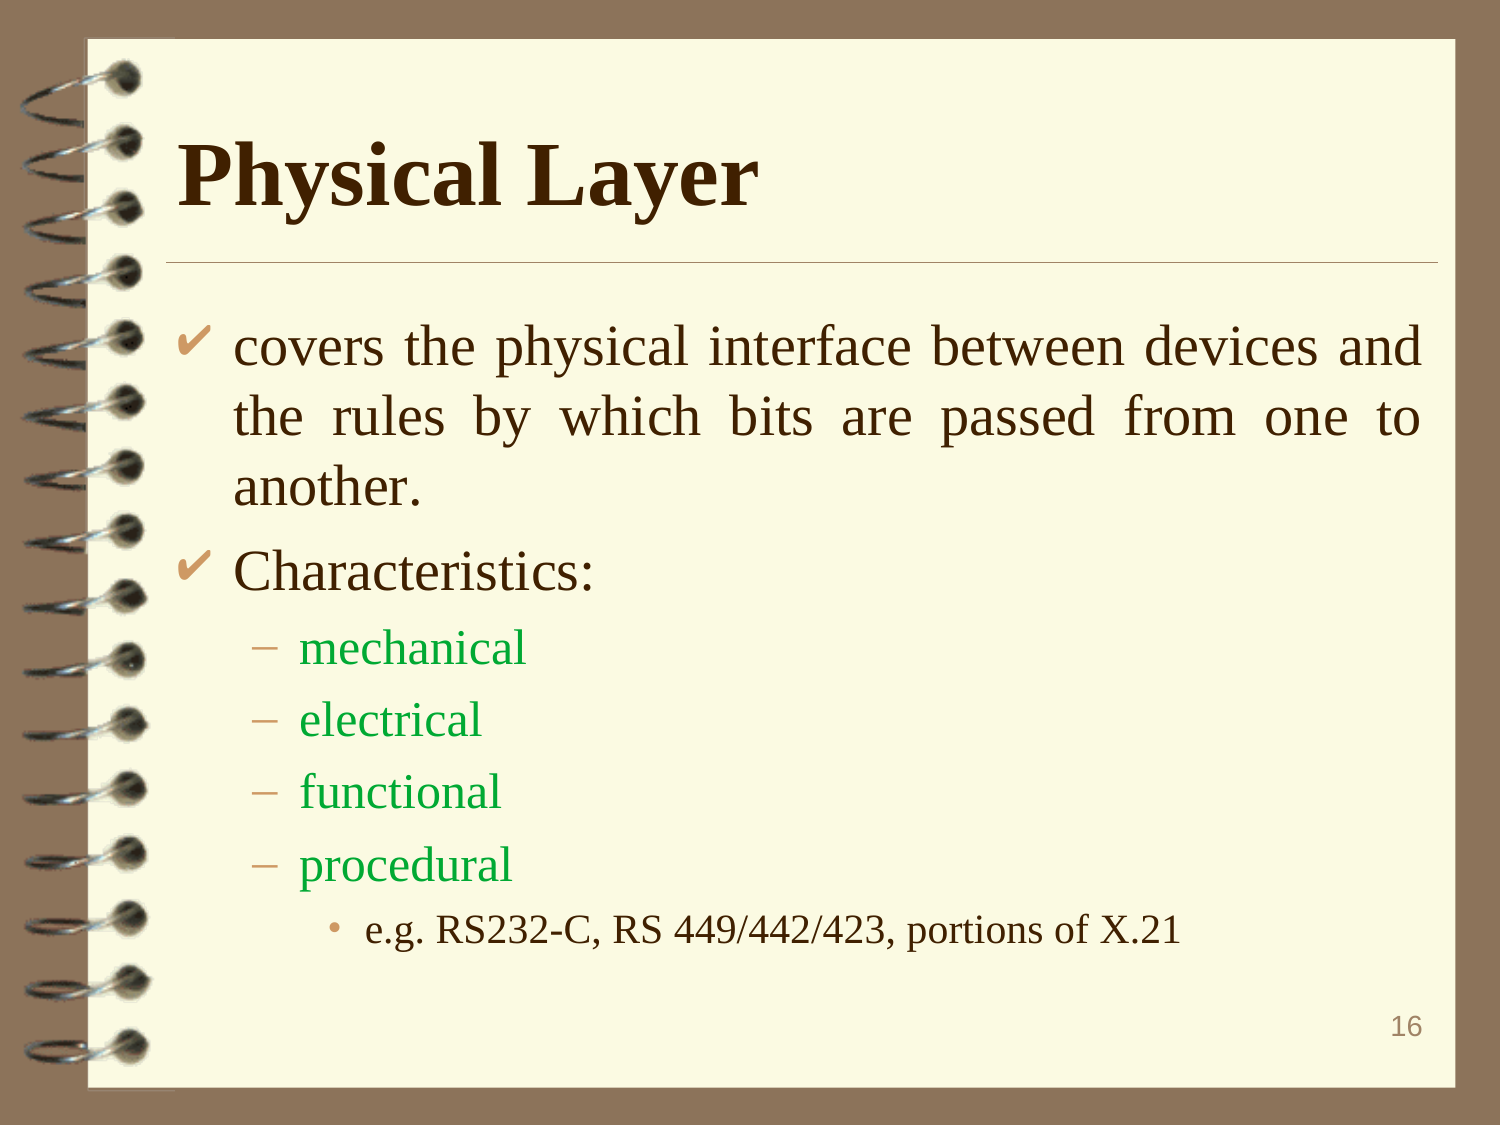

# Physical Layer
covers the physical interface between devices and the rules by which bits are passed from one to another.
Characteristics:
mechanical
electrical
functional
procedural
e.g. RS232-C, RS 449/442/423, portions of X.21
16